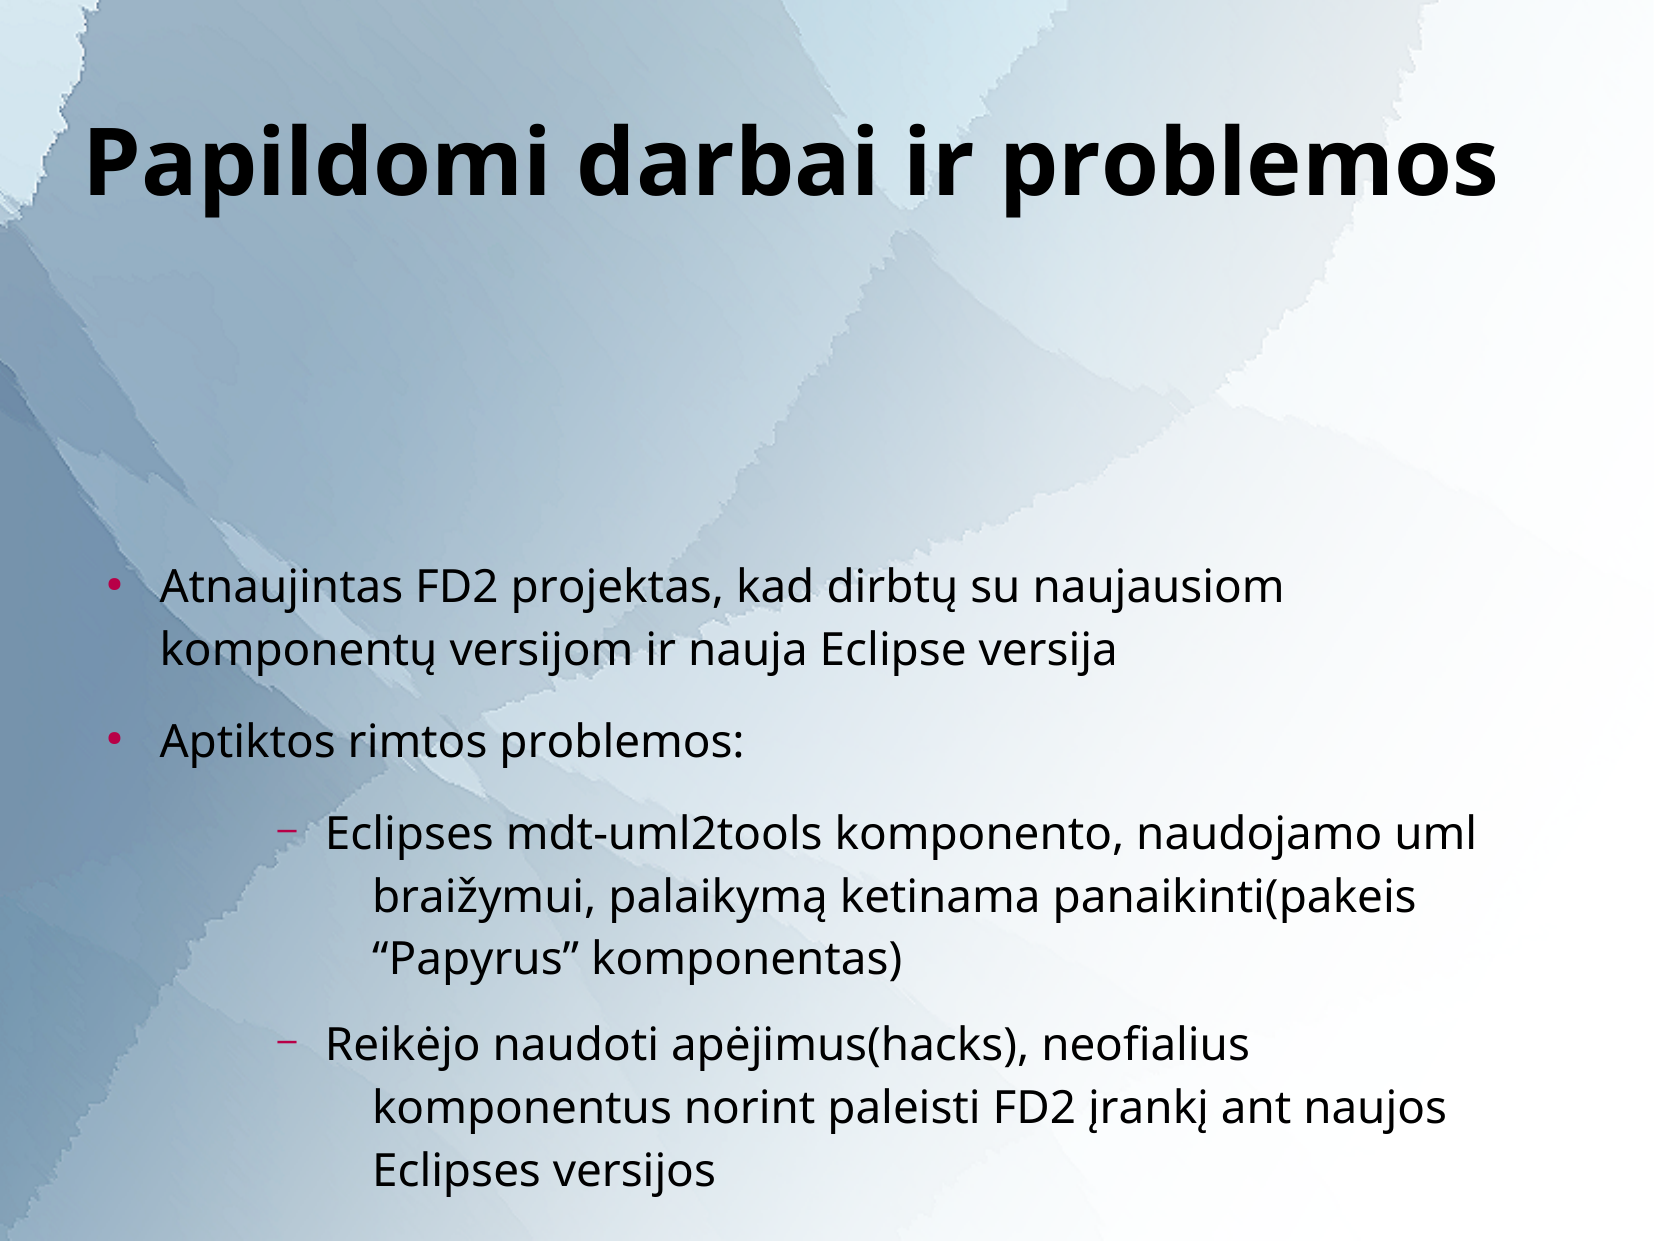

# Papildomi darbai ir problemos
Atnaujintas FD2 projektas, kad dirbtų su naujausiom komponentų versijom ir nauja Eclipse versija
Aptiktos rimtos problemos:
Eclipses mdt-uml2tools komponento, naudojamo uml braižymui, palaikymą ketinama panaikinti(pakeis “Papyrus” komponentas)
Reikėjo naudoti apėjimus(hacks), neofialius komponentus norint paleisti FD2 įrankį ant naujos Eclipses versijos